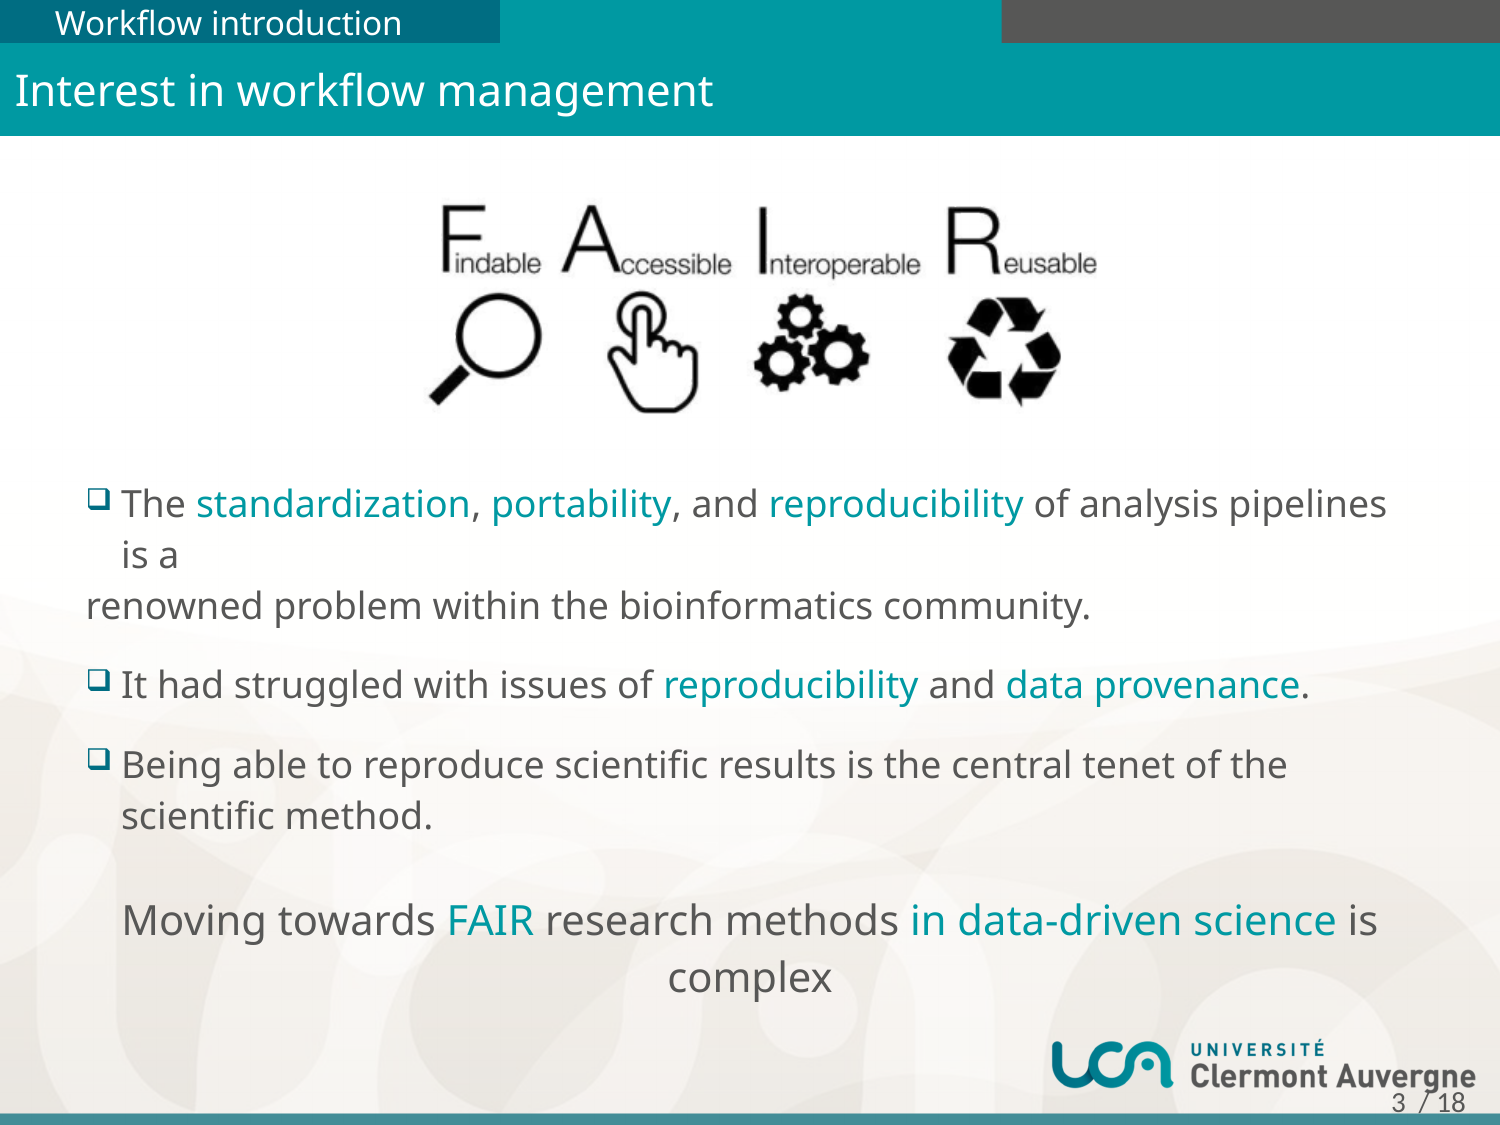

Workflow introduction
Interest in workflow management
The standardization, portability, and reproducibility of analysis pipelines is a
renowned problem within the bioinformatics community.
It had struggled with issues of reproducibility and data provenance.
Being able to reproduce scientific results is the central tenet of the scientific method.
Moving towards FAIR research methods in data-driven science is complex
3